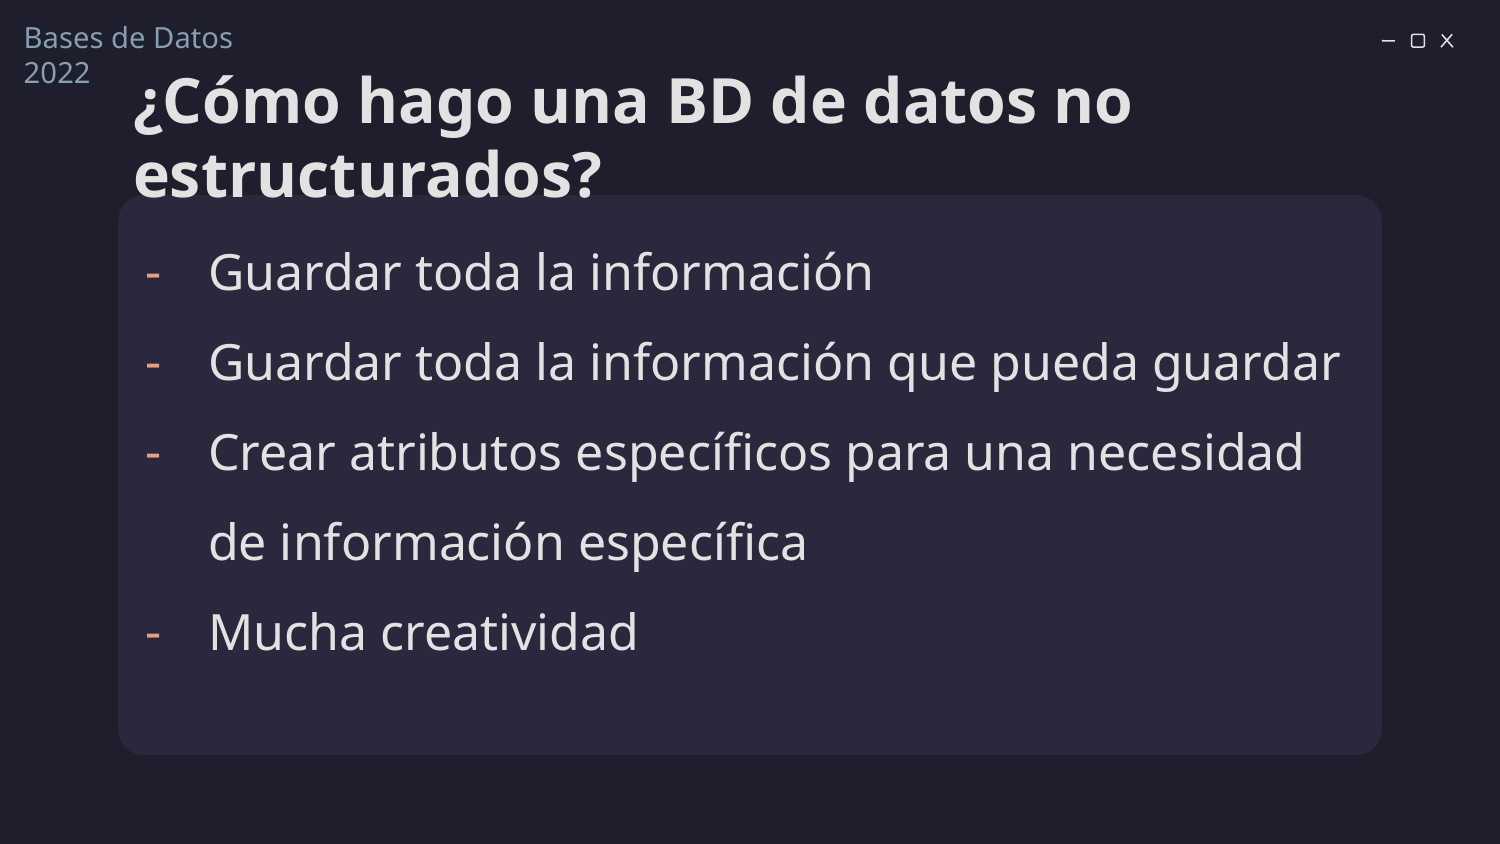

# ¿Cómo hago una BD de datos no estructurados?
Guardar toda la información
Guardar toda la información que pueda guardar
Crear atributos específicos para una necesidad de información específica
Mucha creatividad